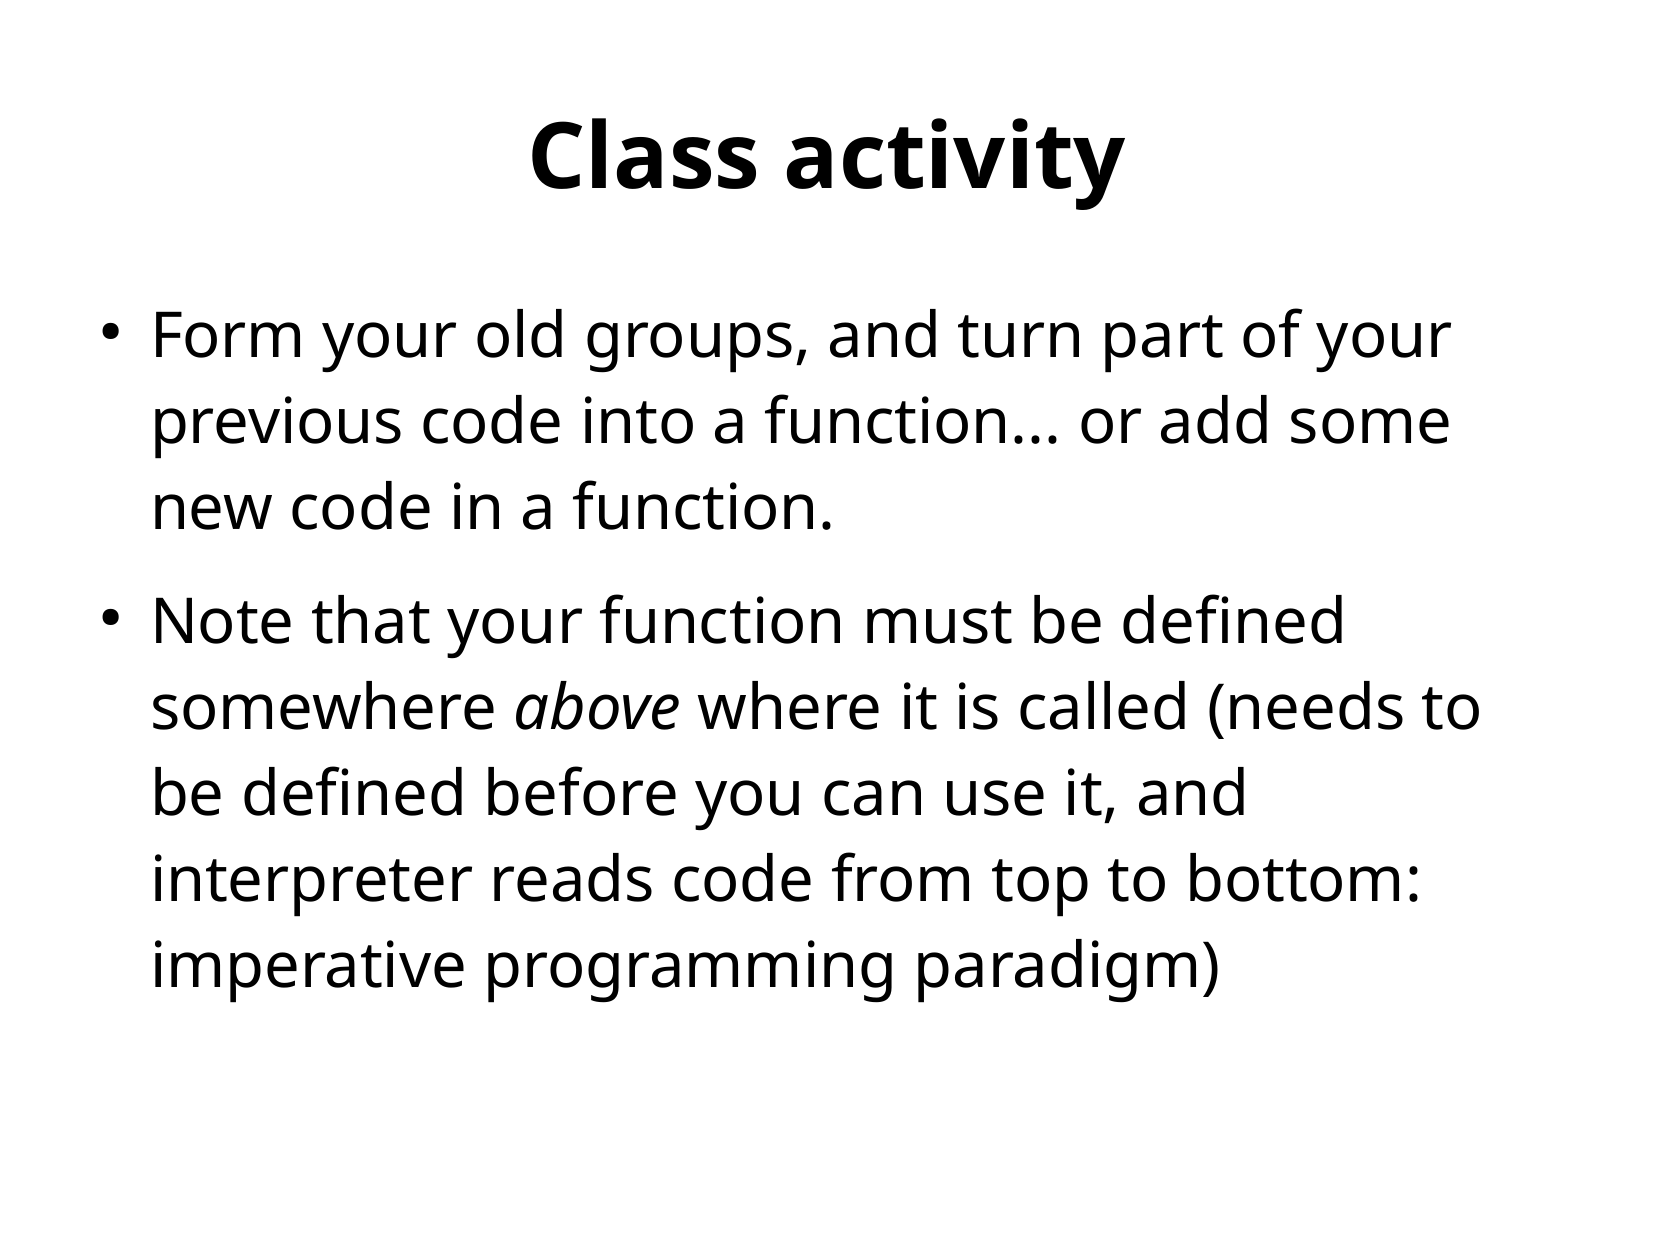

# Class activity
Form your old groups, and turn part of your previous code into a function... or add some new code in a function.
Note that your function must be defined somewhere above where it is called (needs to be defined before you can use it, and interpreter reads code from top to bottom: imperative programming paradigm)